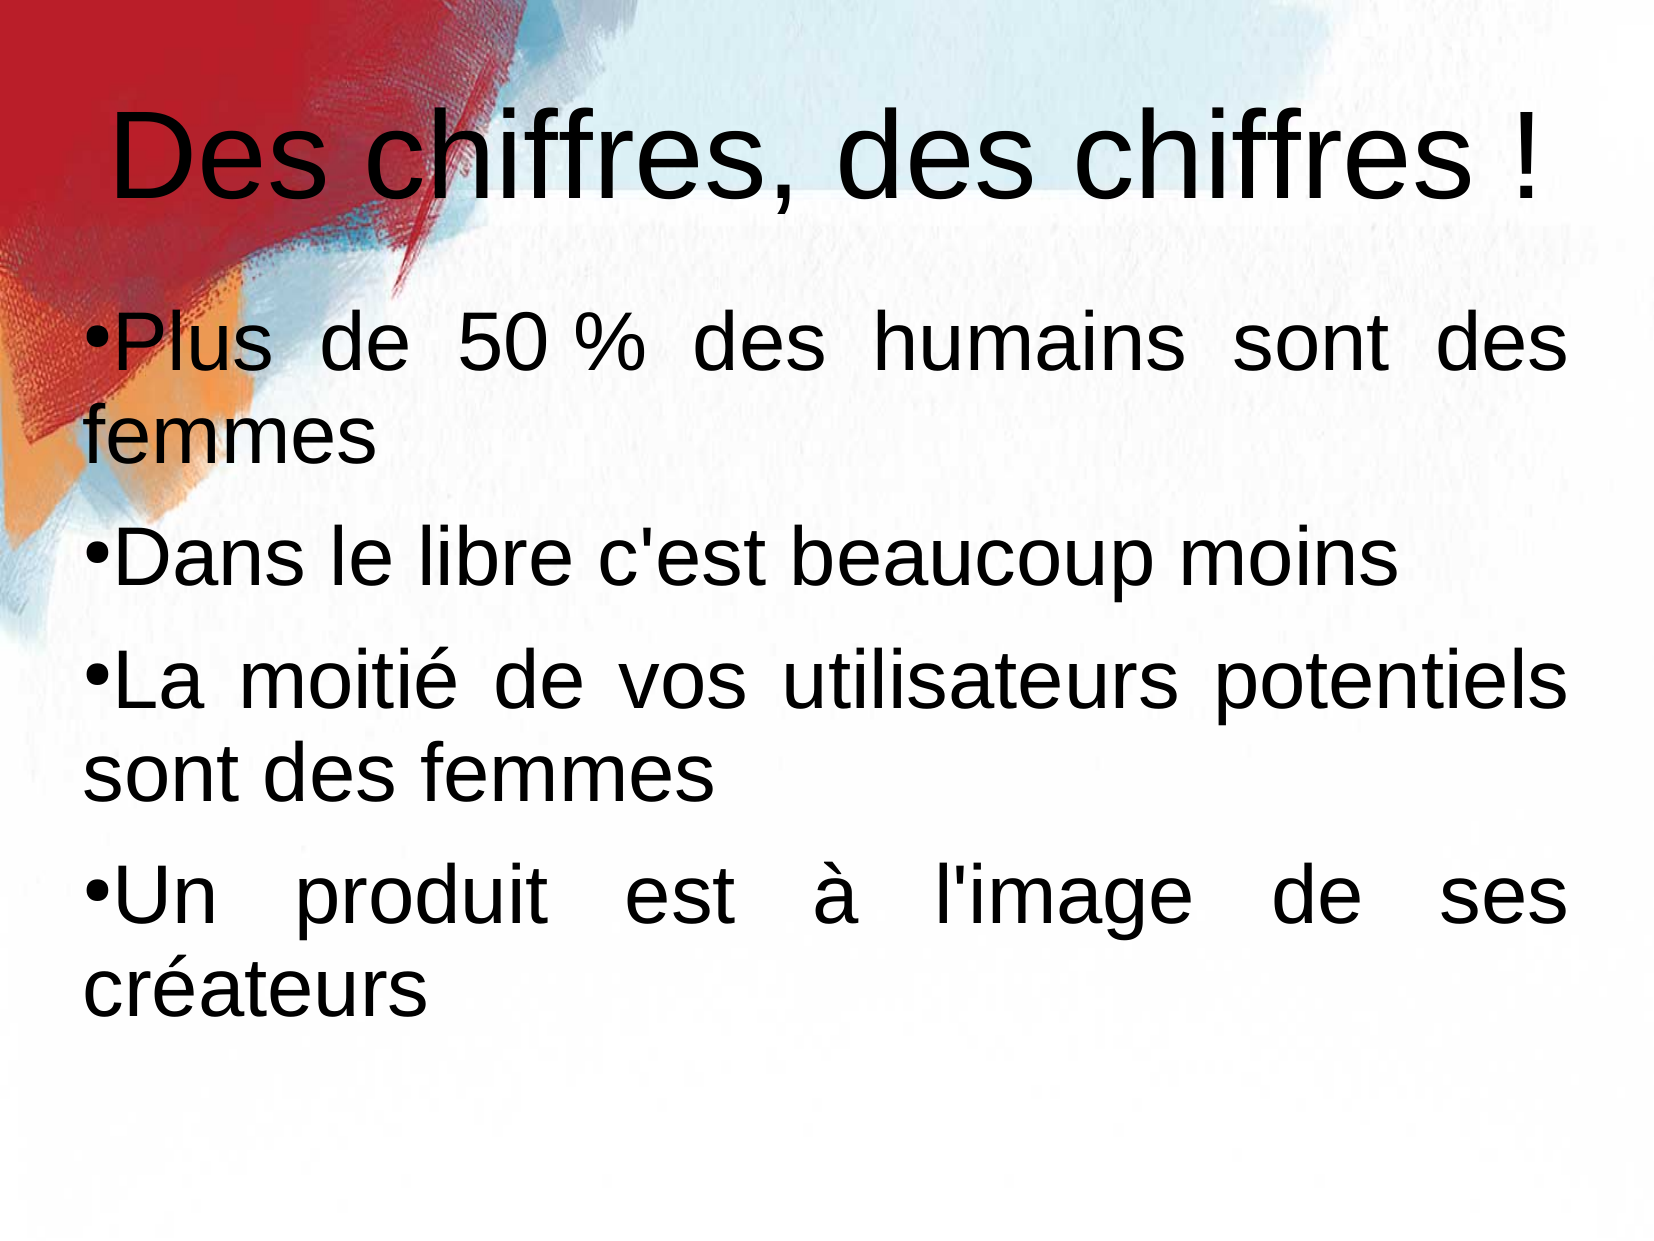

# Des chiffres, des chiffres !
Plus de 50 % des humains sont des femmes
Dans le libre c'est beaucoup moins
La moitié de vos utilisateurs potentiels sont des femmes
Un produit est à l'image de ses créateurs